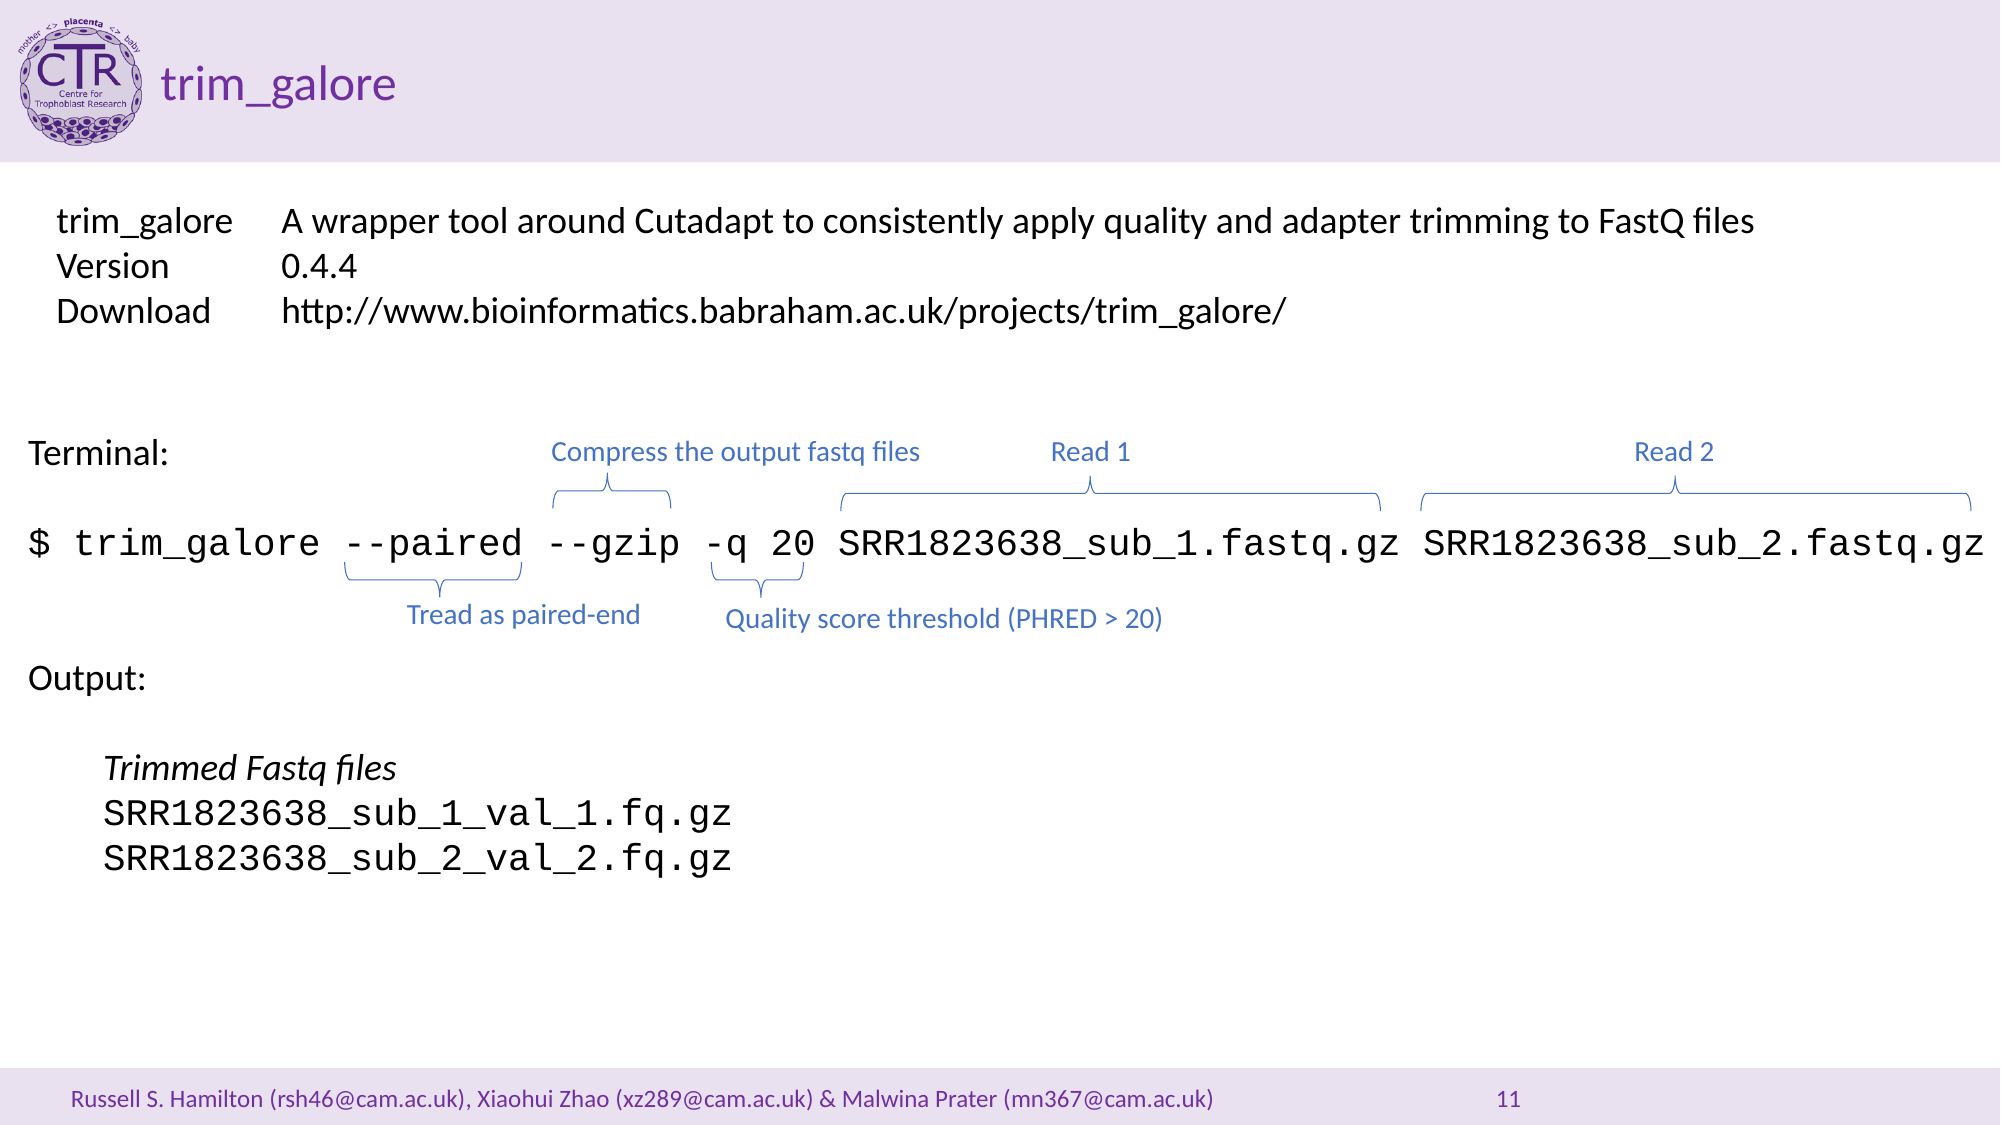

trim_galore
trim_galore	A wrapper tool around Cutadapt to consistently apply quality and adapter trimming to FastQ files
Version		0.4.4
Download	http://www.bioinformatics.babraham.ac.uk/projects/trim_galore/
Terminal:
$ trim_galore --paired --gzip -q 20 SRR1823638_sub_1.fastq.gz SRR1823638_sub_2.fastq.gz
Output:
	Trimmed Fastq files
	SRR1823638_sub_1_val_1.fq.gz
	SRR1823638_sub_2_val_2.fq.gz
Compress the output fastq files
Read 1
Read 2
Tread as paired-end
Quality score threshold (PHRED > 20)
Russell S. Hamilton (rsh46@cam.ac.uk), Xiaohui Zhao (xz289@cam.ac.uk) & Malwina Prater (mn367@cam.ac.uk)